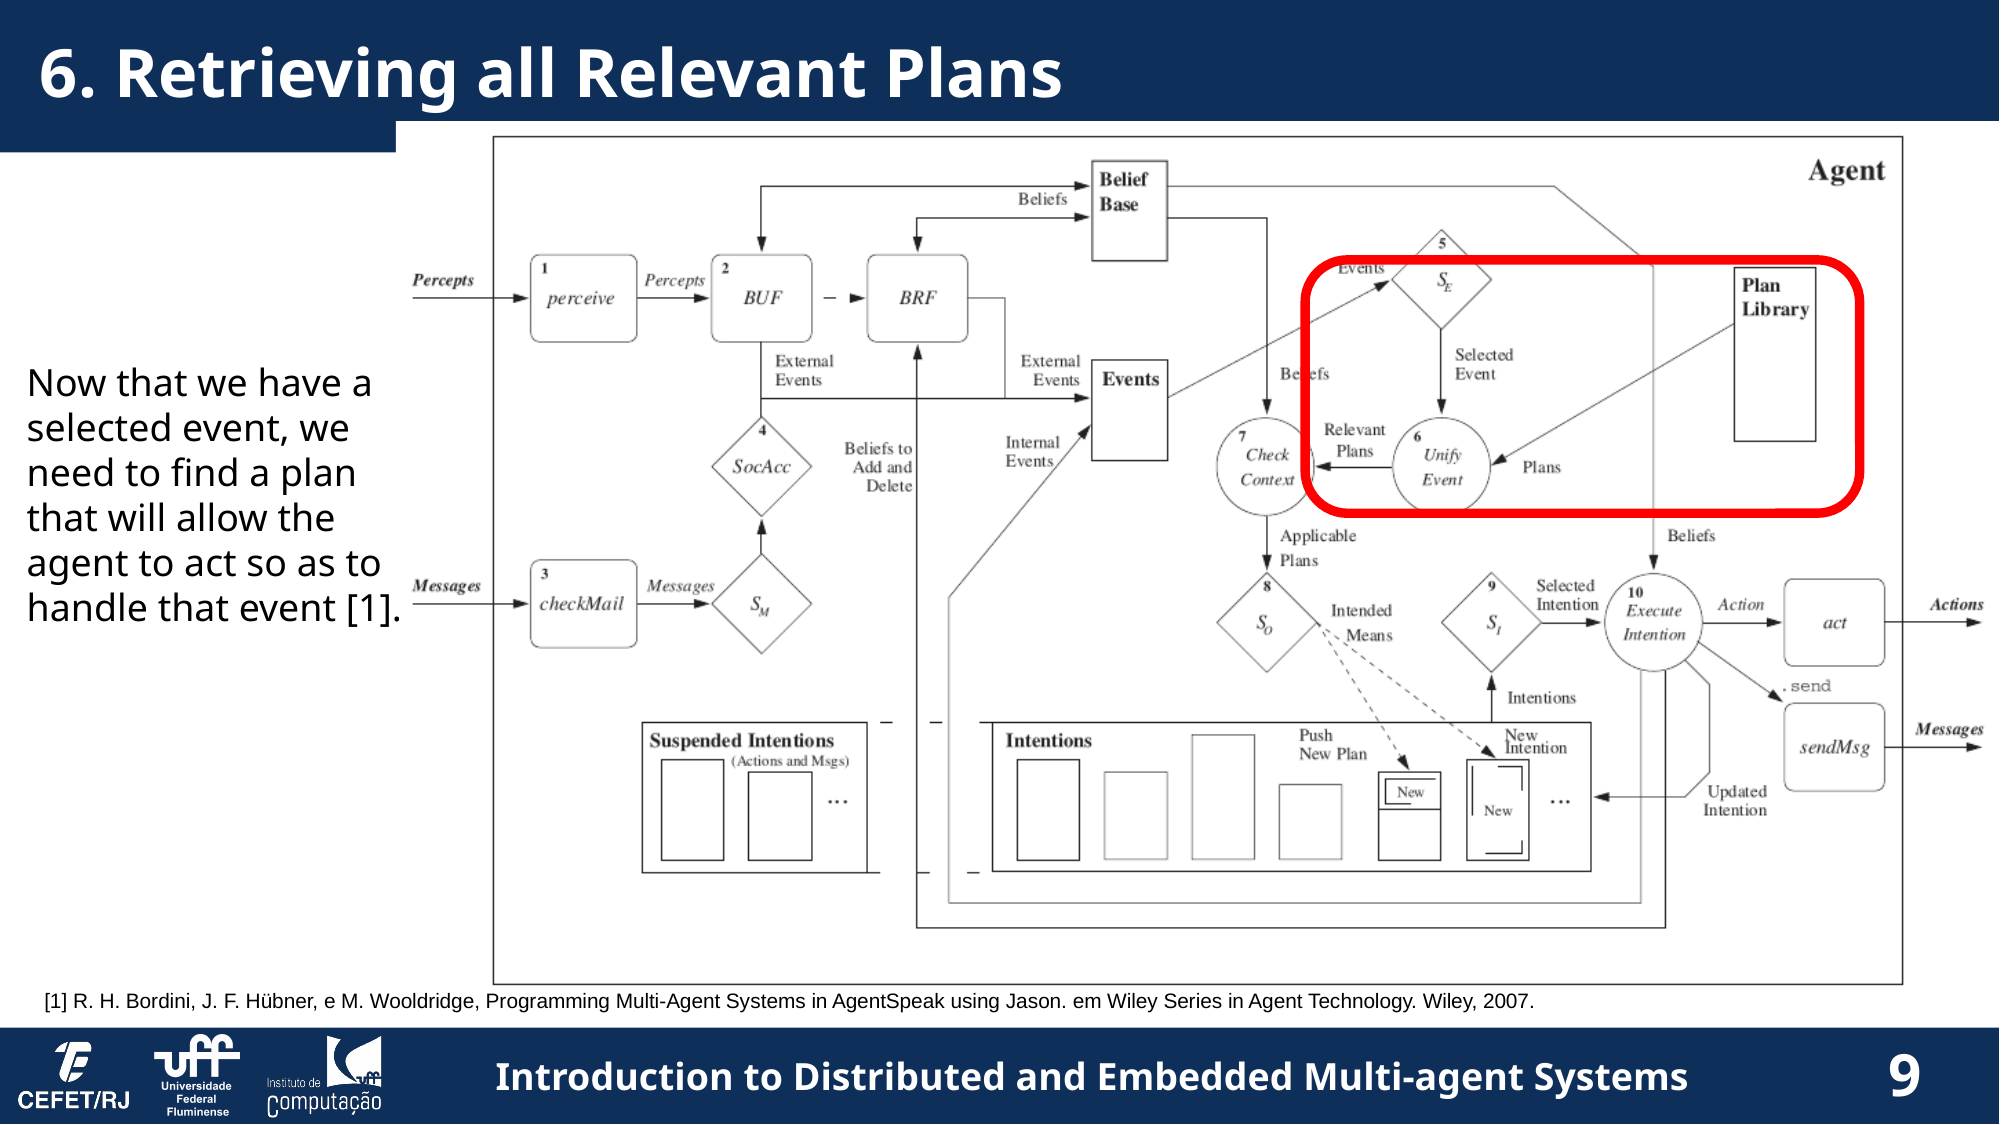

6. Retrieving all Relevant Plans
Now that we have a selected event, we need to find a plan that will allow the agent to act so as to handle that event [1].
[1] R. H. Bordini, J. F. Hübner, e M. Wooldridge, Programming Multi-Agent Systems in AgentSpeak using Jason. em Wiley Series in Agent Technology. Wiley, 2007.